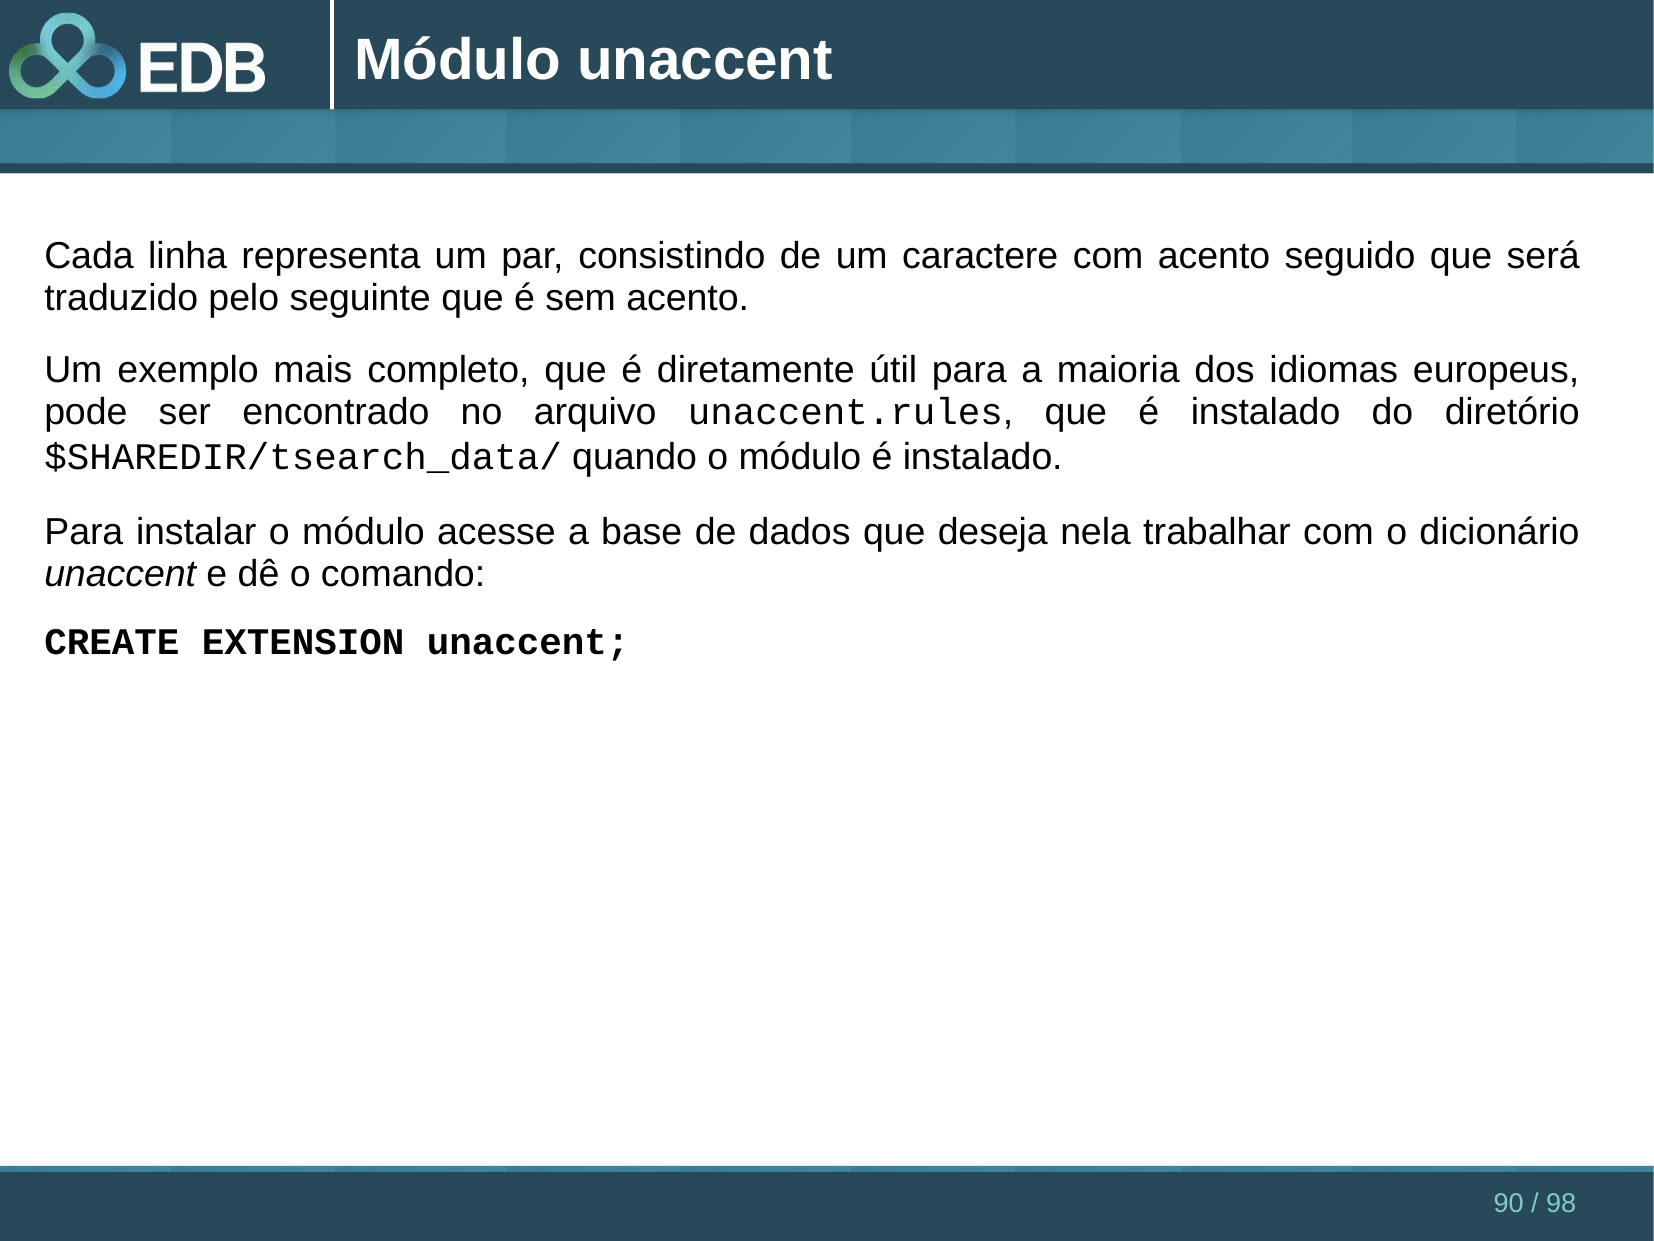

Módulo unaccent
Cada linha representa um par, consistindo de um caractere com acento seguido que será traduzido pelo seguinte que é sem acento.
Um exemplo mais completo, que é diretamente útil para a maioria dos idiomas europeus, pode ser encontrado no arquivo unaccent.rules, que é instalado do diretório $SHAREDIR/tsearch_data/ quando o módulo é instalado.
Para instalar o módulo acesse a base de dados que deseja nela trabalhar com o dicionário unaccent e dê o comando:
CREATE EXTENSION unaccent;
# Módulo unaccent